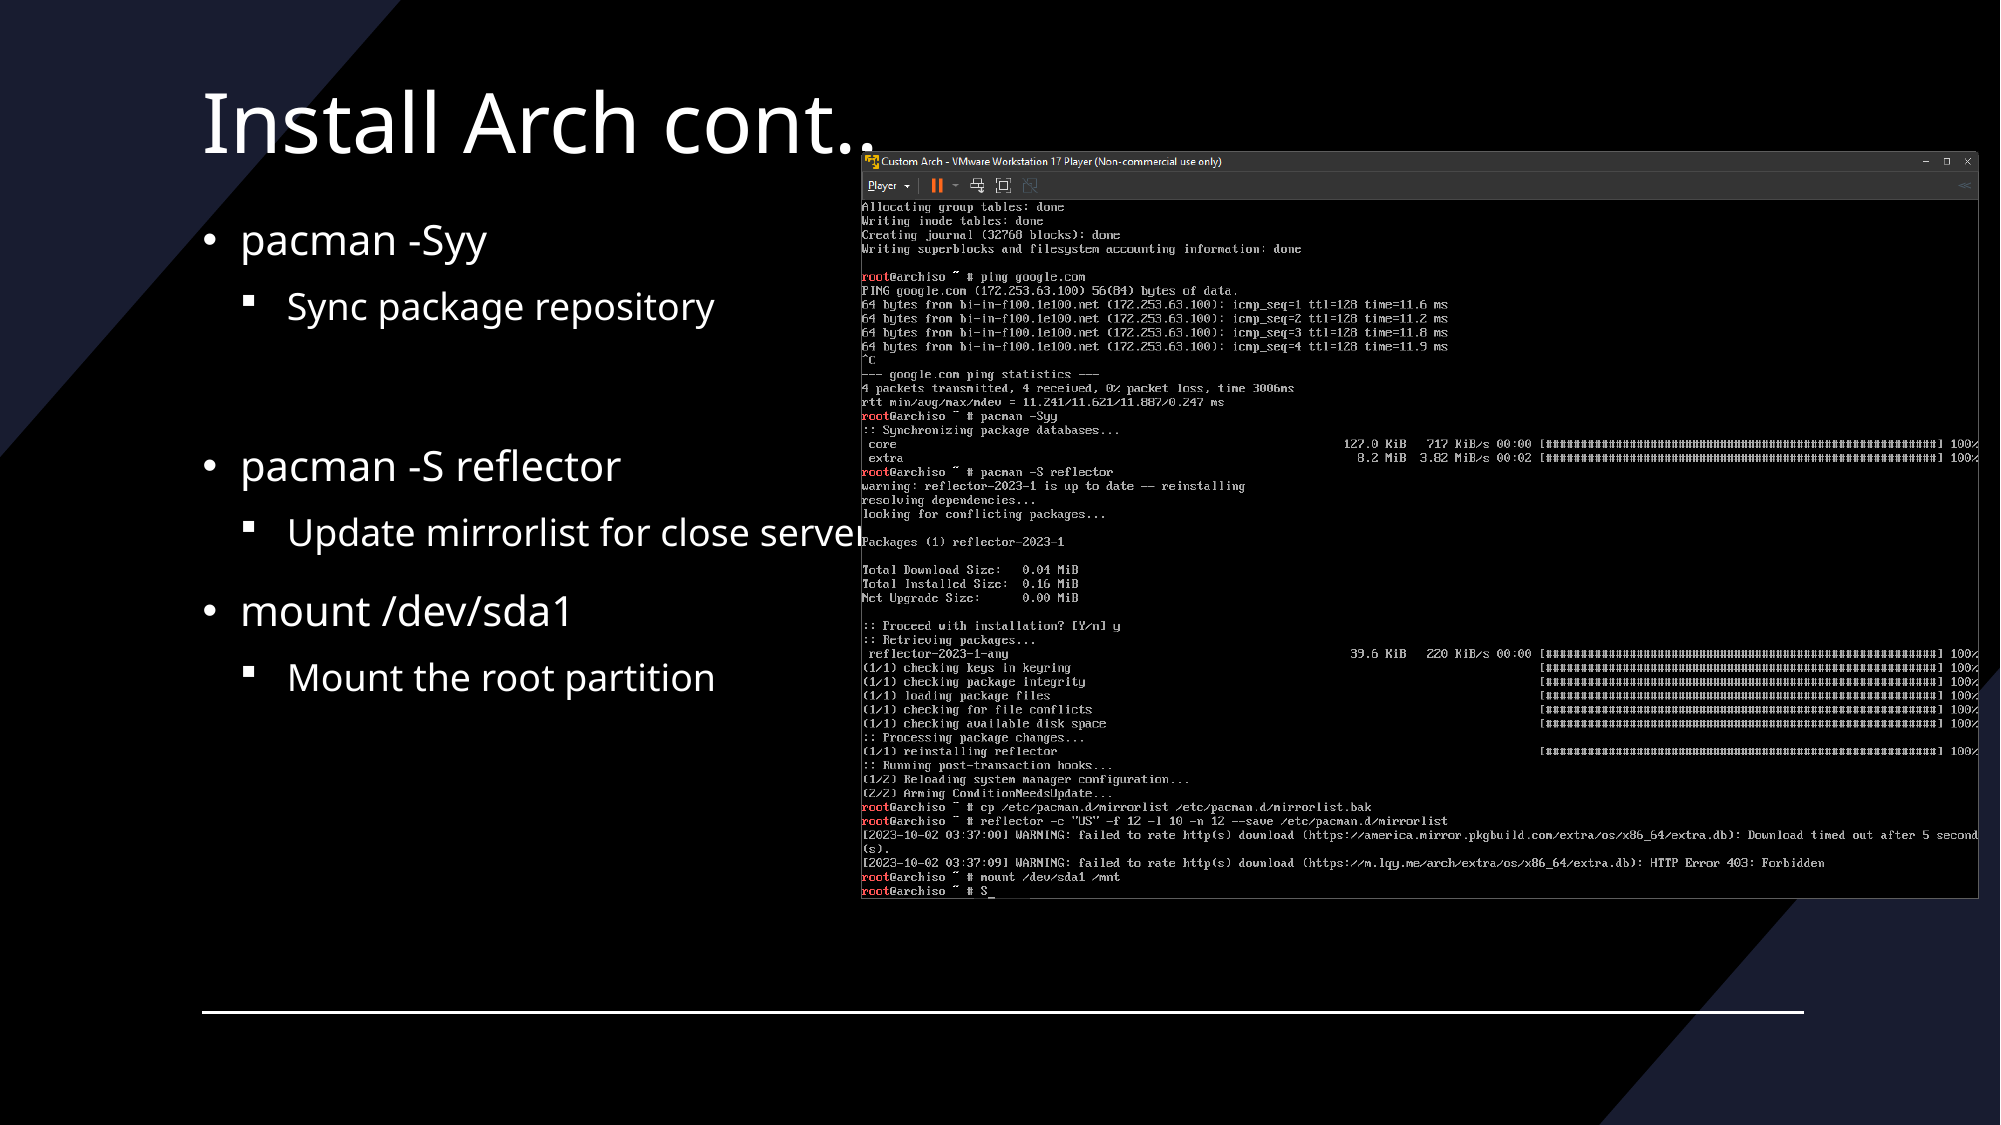

# Install Arch cont..
pacman -Syy
Sync package repository
pacman -S reflector
Update mirrorlist for close servers
mount /dev/sda1
Mount the root partition